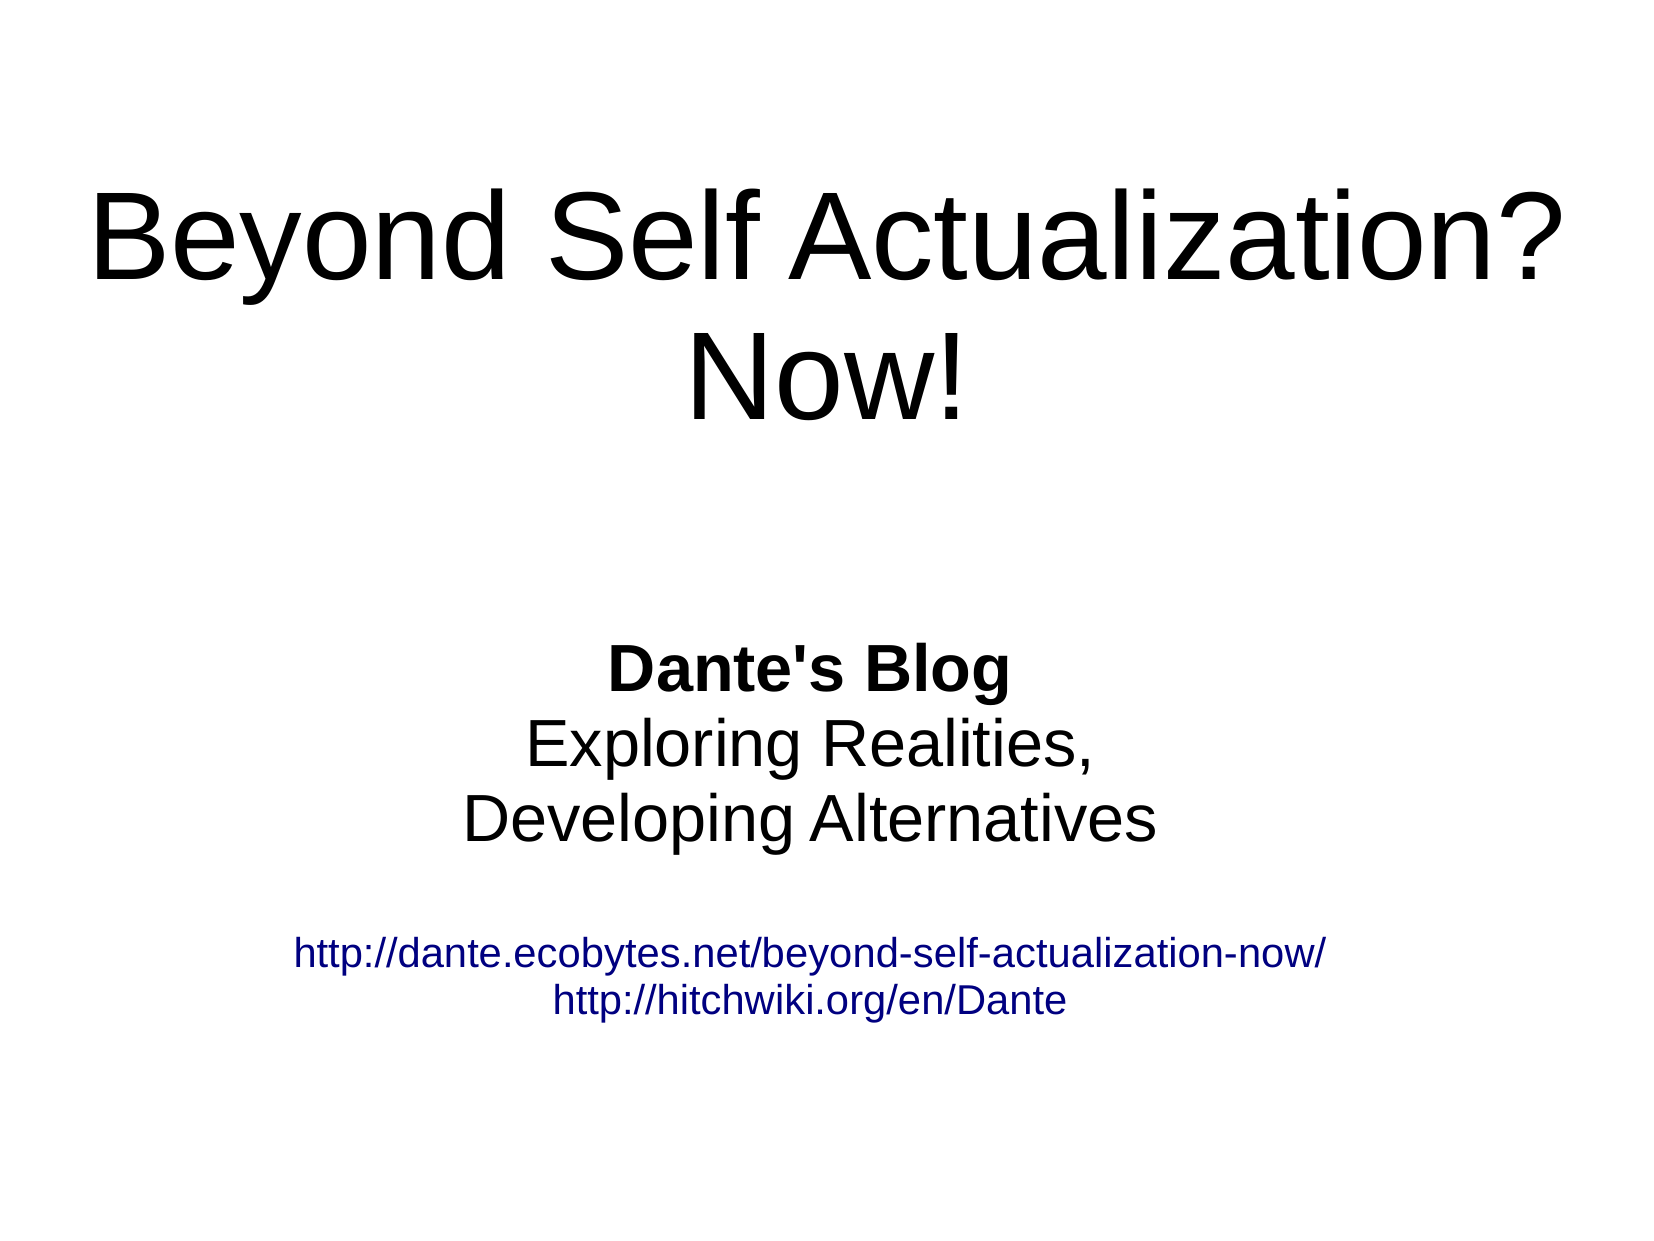

# Beyond Self Actualization? Now!
Dante's Blog
Exploring Realities,
Developing Alternatives
http://dante.ecobytes.net/beyond-self-actualization-now/
http://hitchwiki.org/en/Dante